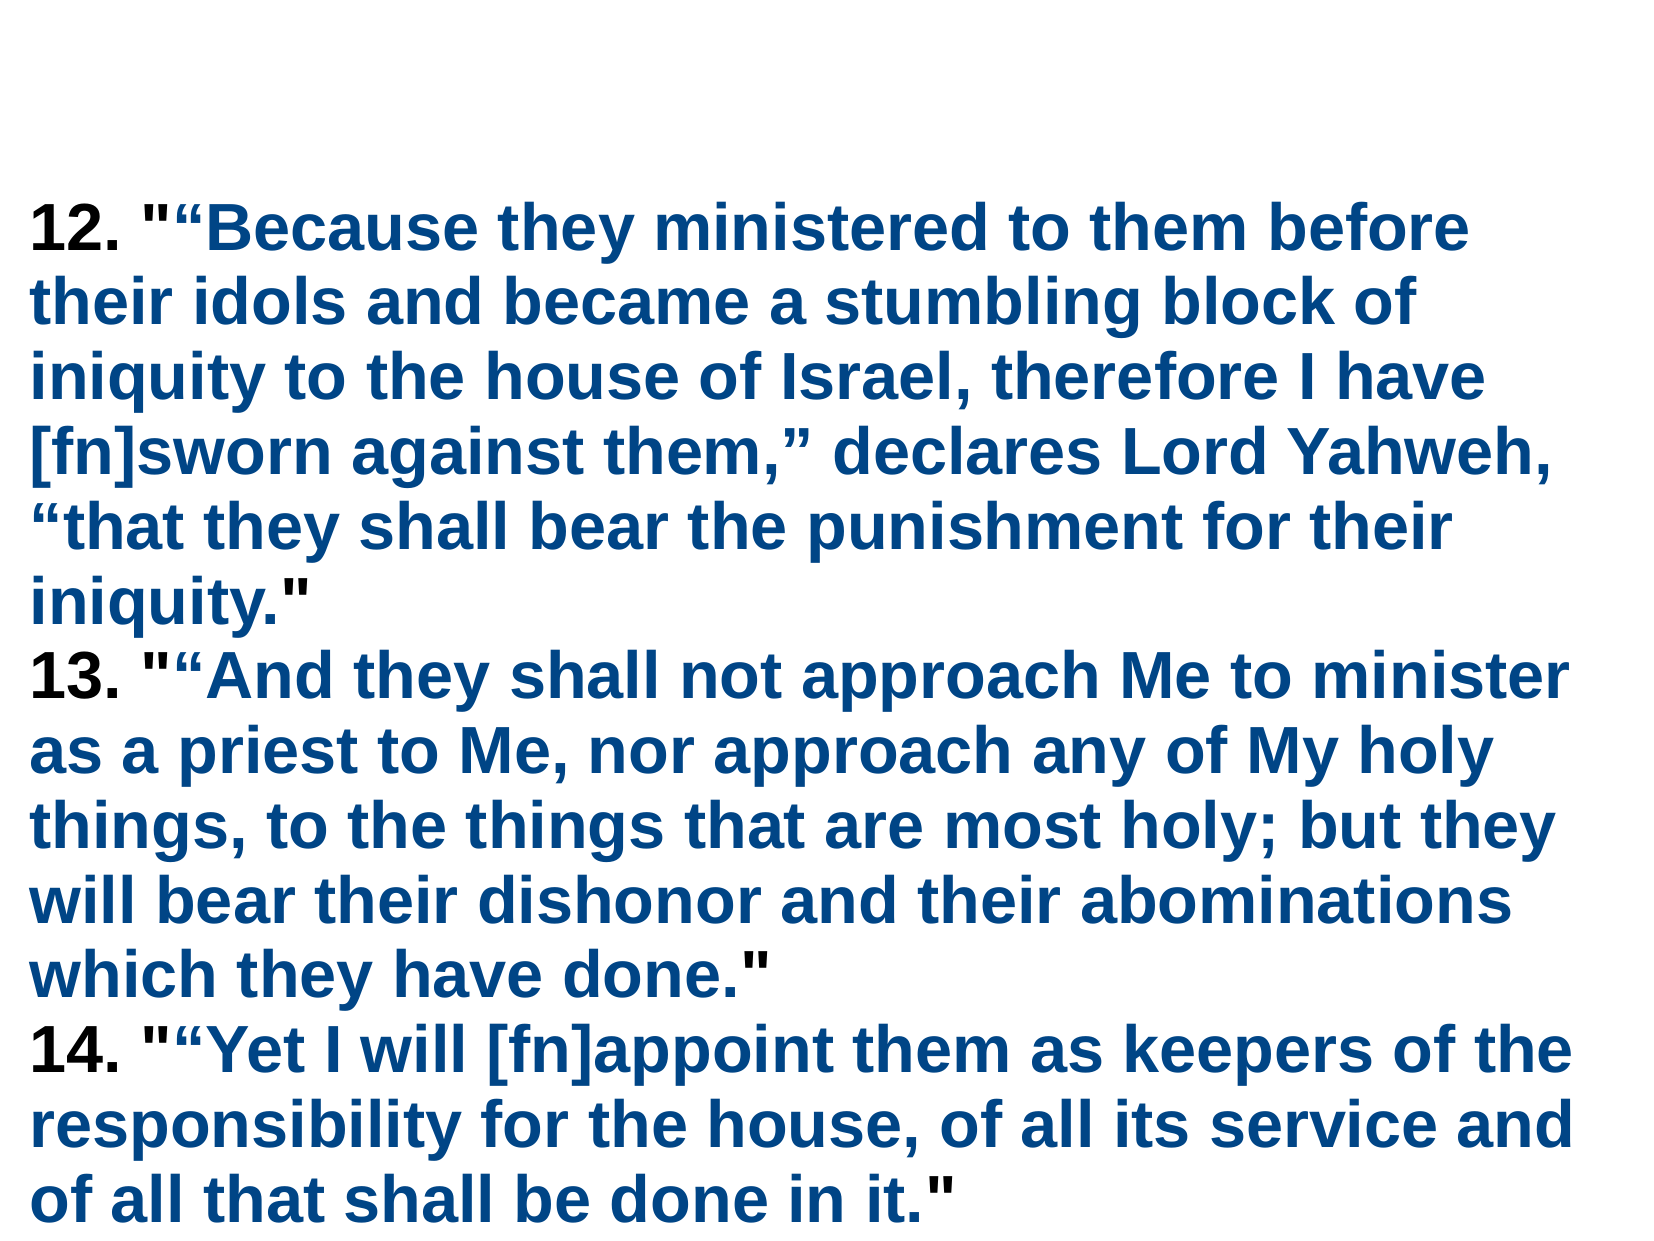

#
12. "“Because they ministered to them before their idols and became a stumbling block of iniquity to the house of Israel, therefore I have [fn]sworn against them,” declares Lord Yahweh, “that they shall bear the punishment for their iniquity."
13. "“And they shall not approach Me to minister as a priest to Me, nor approach any of My holy things, to the things that are most holy; but they will bear their dishonor and their abominations which they have done."
14. "“Yet I will [fn]appoint them as keepers of the responsibility for the house, of all its service and of all that shall be done in it."